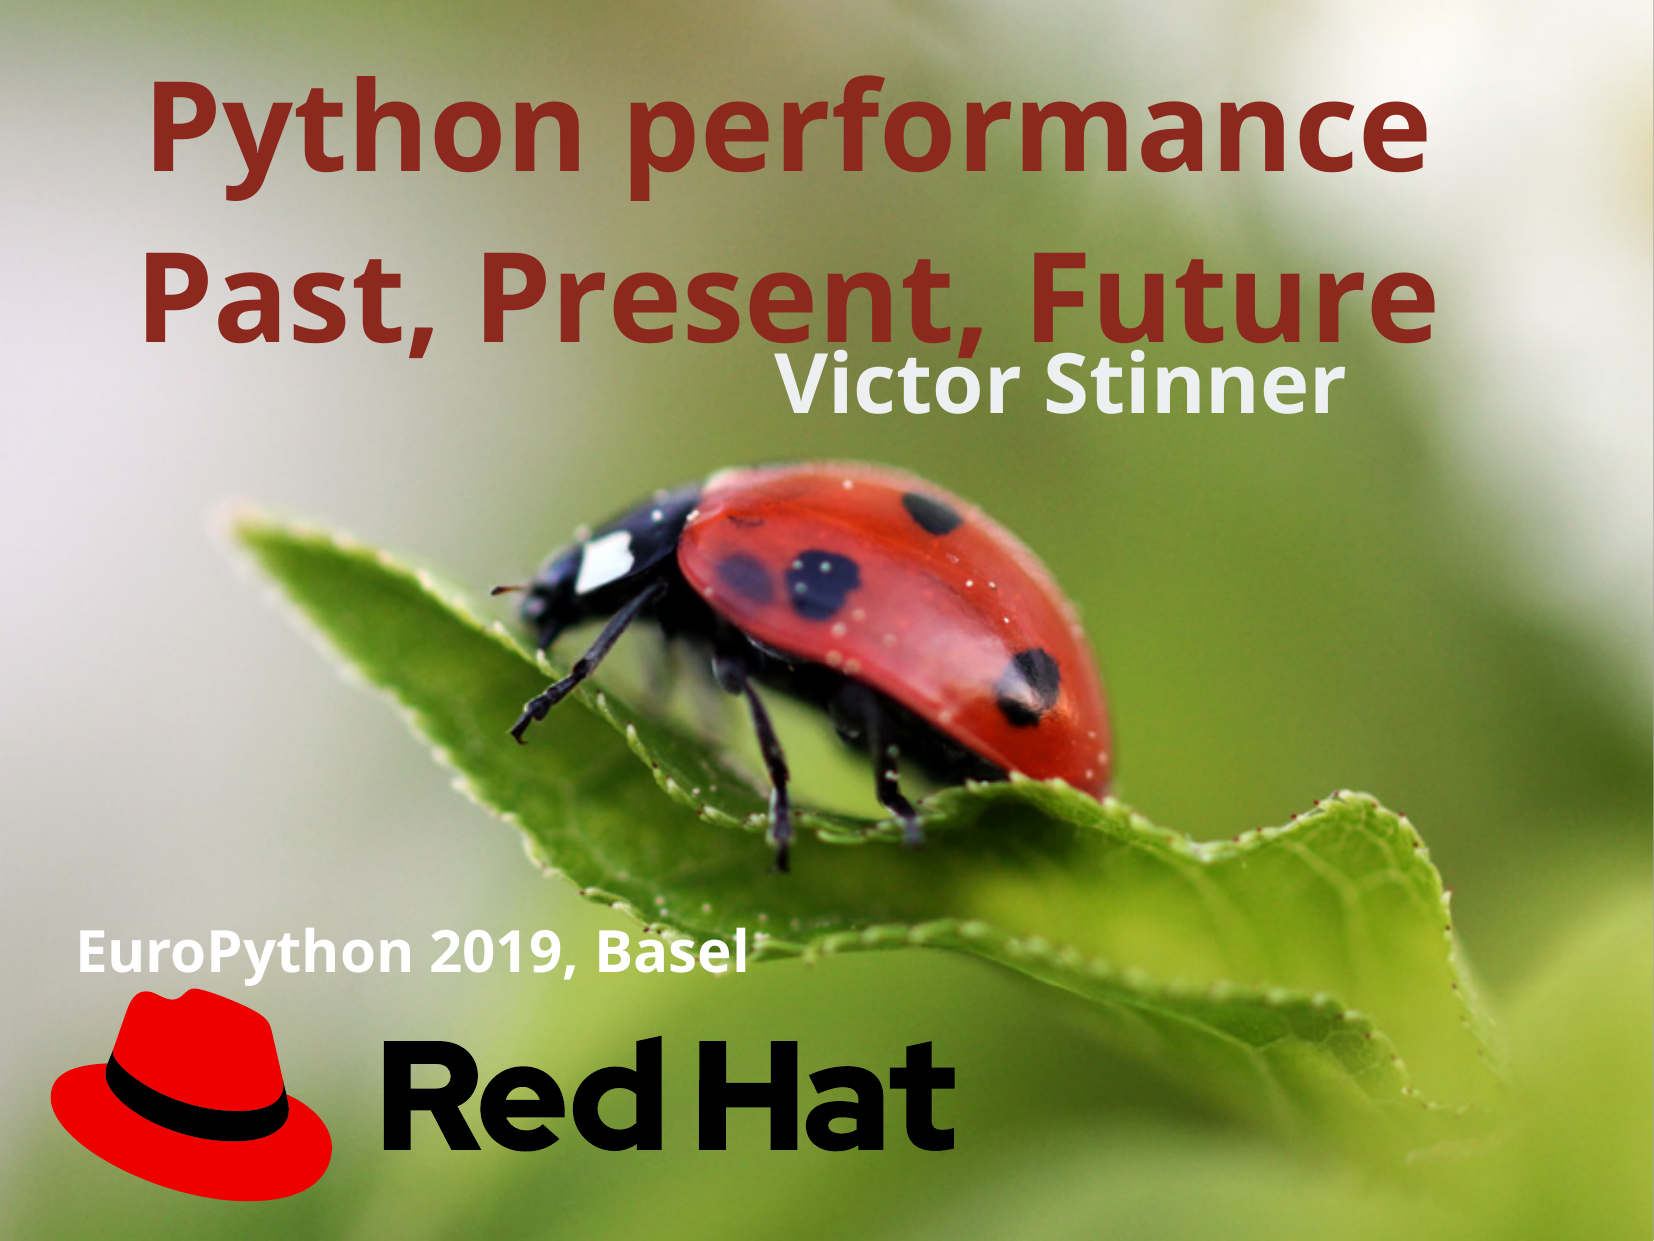

Python performance
Past, Present, Future
Victor Stinner
# EuroPython 2019, Basel